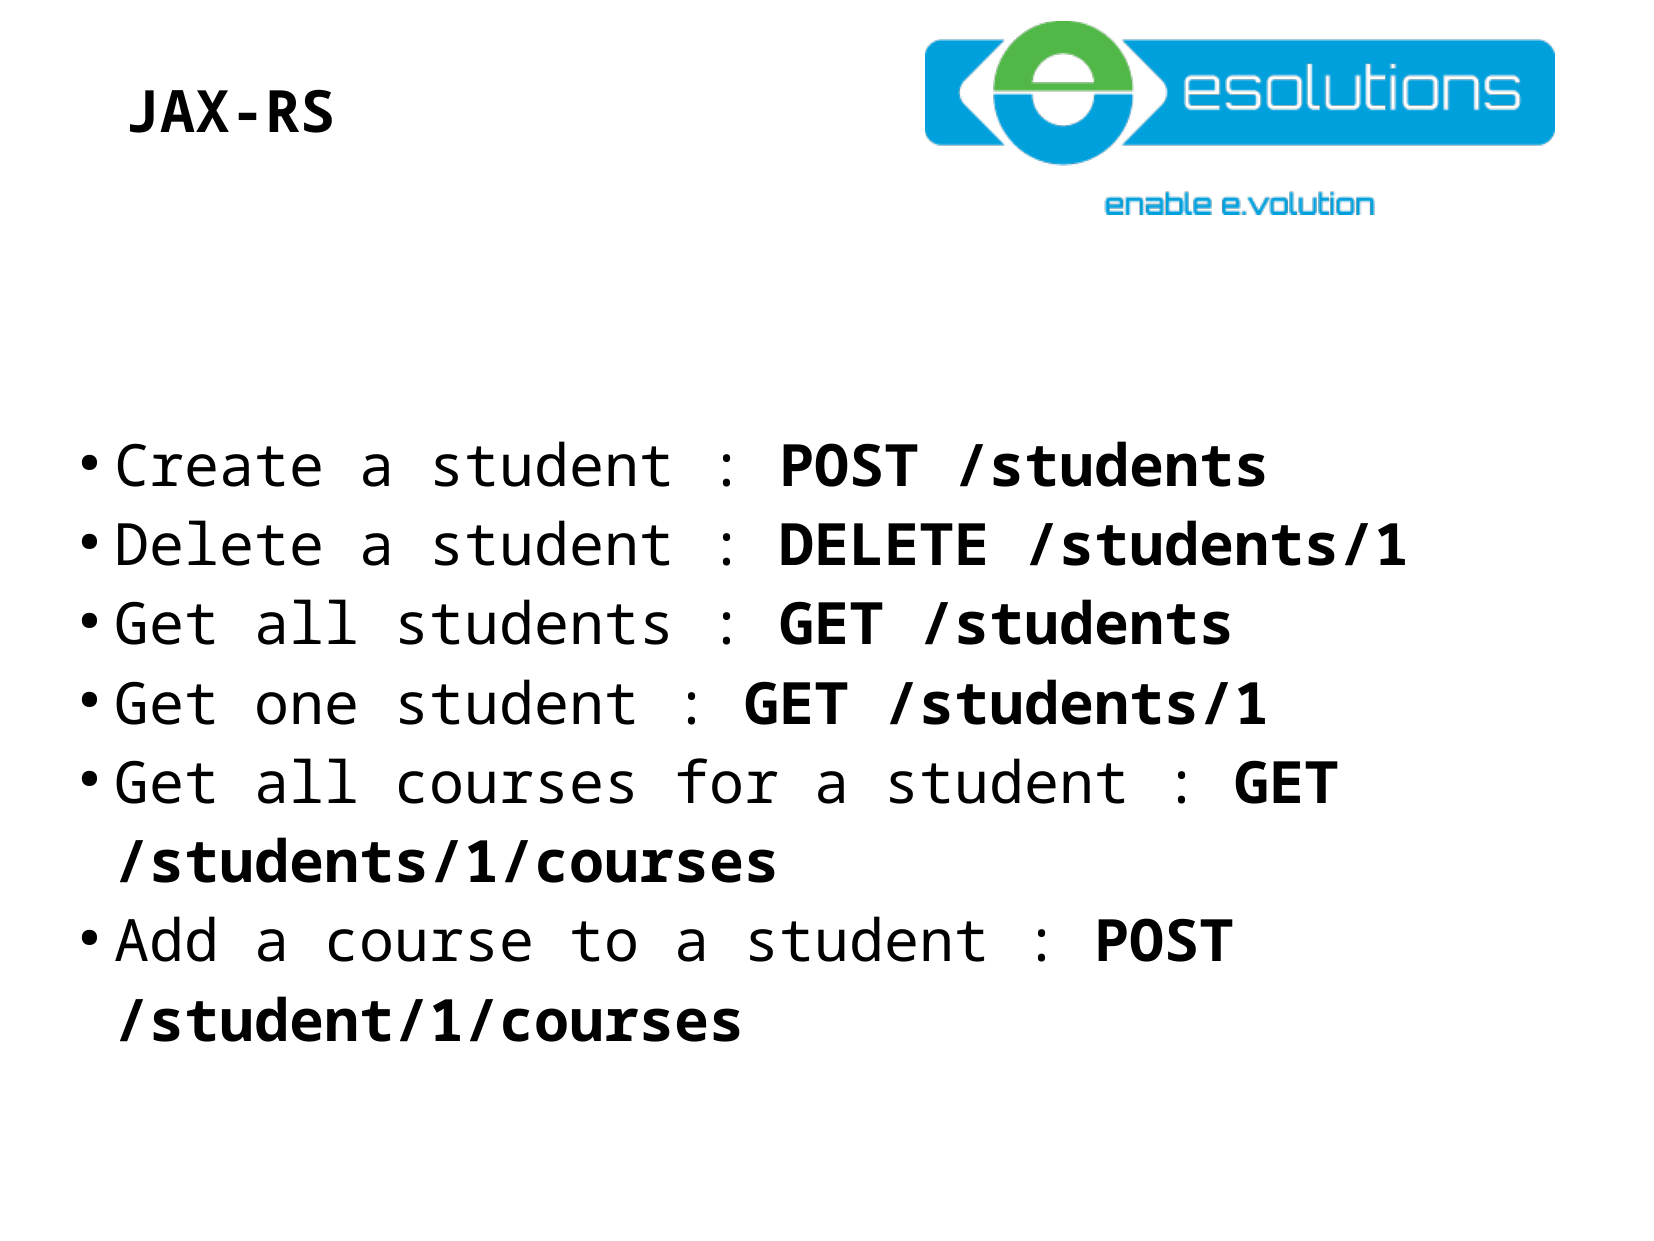

JAX-RS
# Create a student : POST /students
Delete a student : DELETE /students/1
Get all students : GET /students
Get one student : GET /students/1
Get all courses for a student : GET /students/1/courses
Add a course to a student : POST /student/1/courses